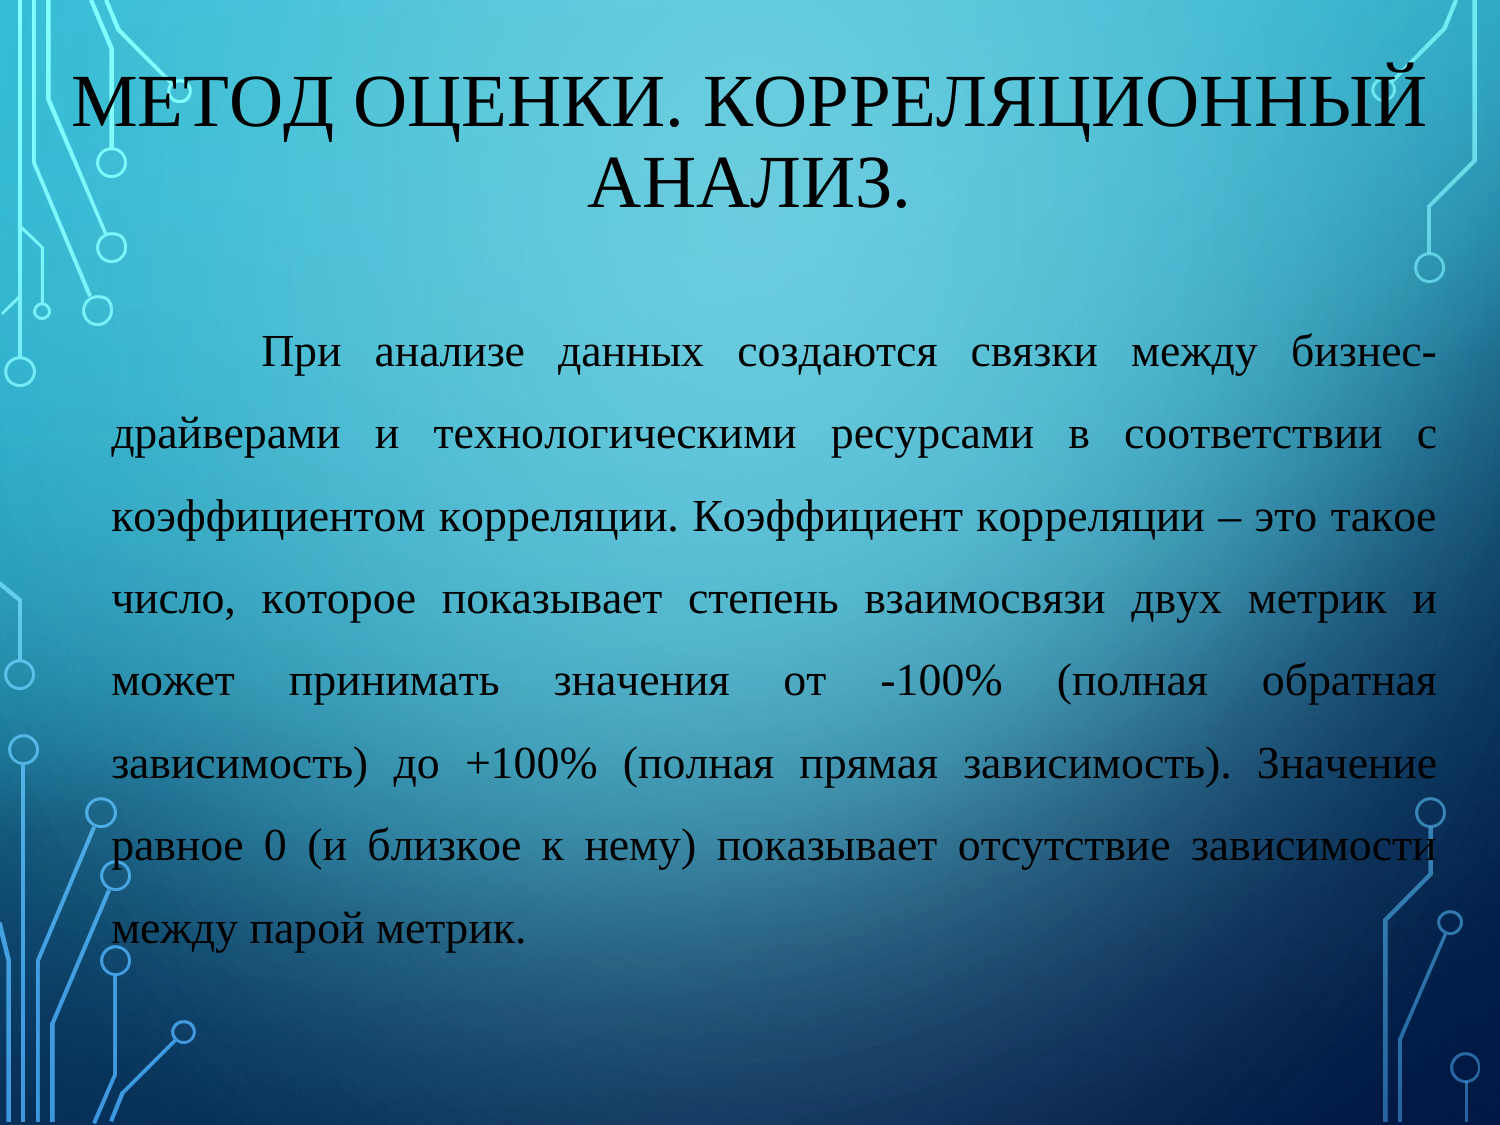

МЕТОД ОЦЕНКИ. КОРРЕЛЯЦИОННЫЙ АНАЛИЗ.
		При анализе данных создаются связки между бизнес-драйверами и технологическими ресурсами в соответствии с коэффициентом корреляции. Коэффициент корреляции ‒ это такое число, которое показывает степень взаимосвязи двух метрик и может принимать значения от -100% (полная обратная зависимость) до +100% (полная прямая зависимость). Значение равное 0 (и близкое к нему) показывает отсутствие зависимости между парой метрик.